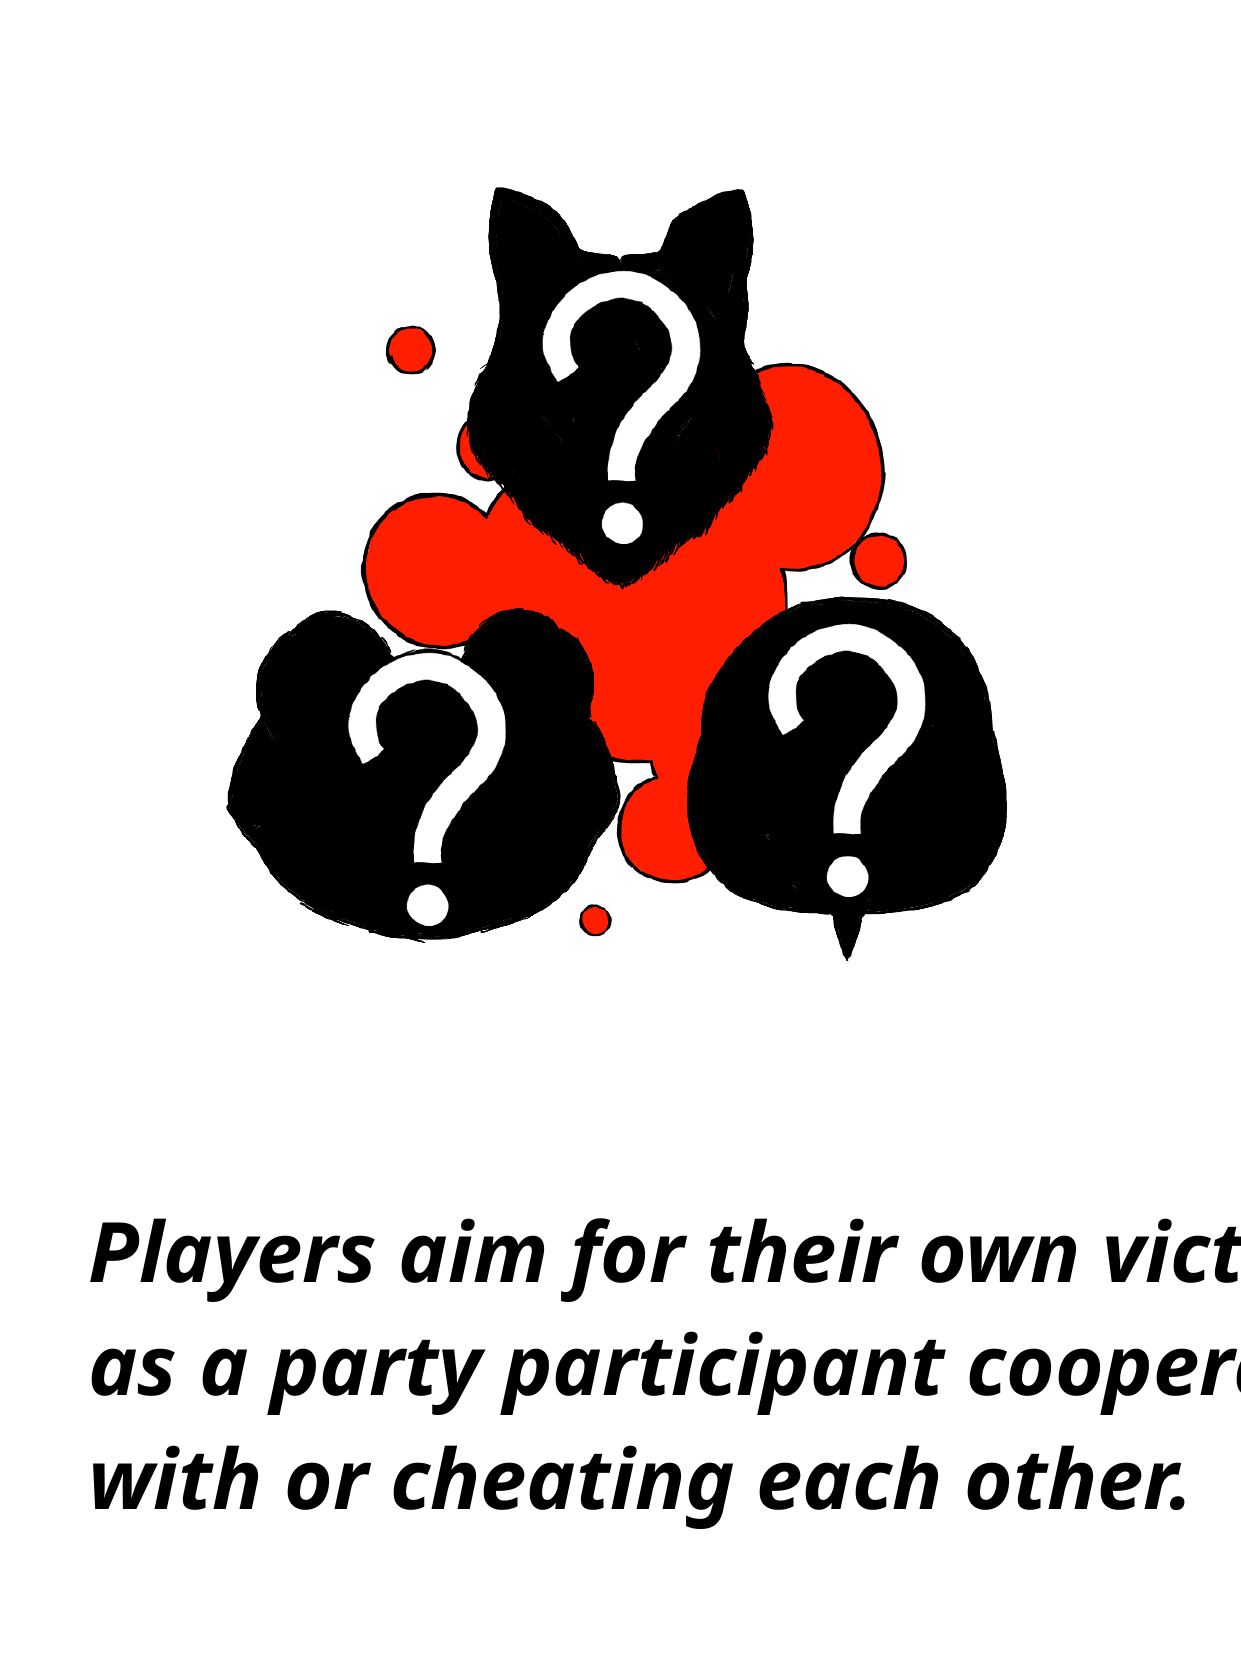

Players aim for their own victory
as a party participant cooperating
with or cheating each other.